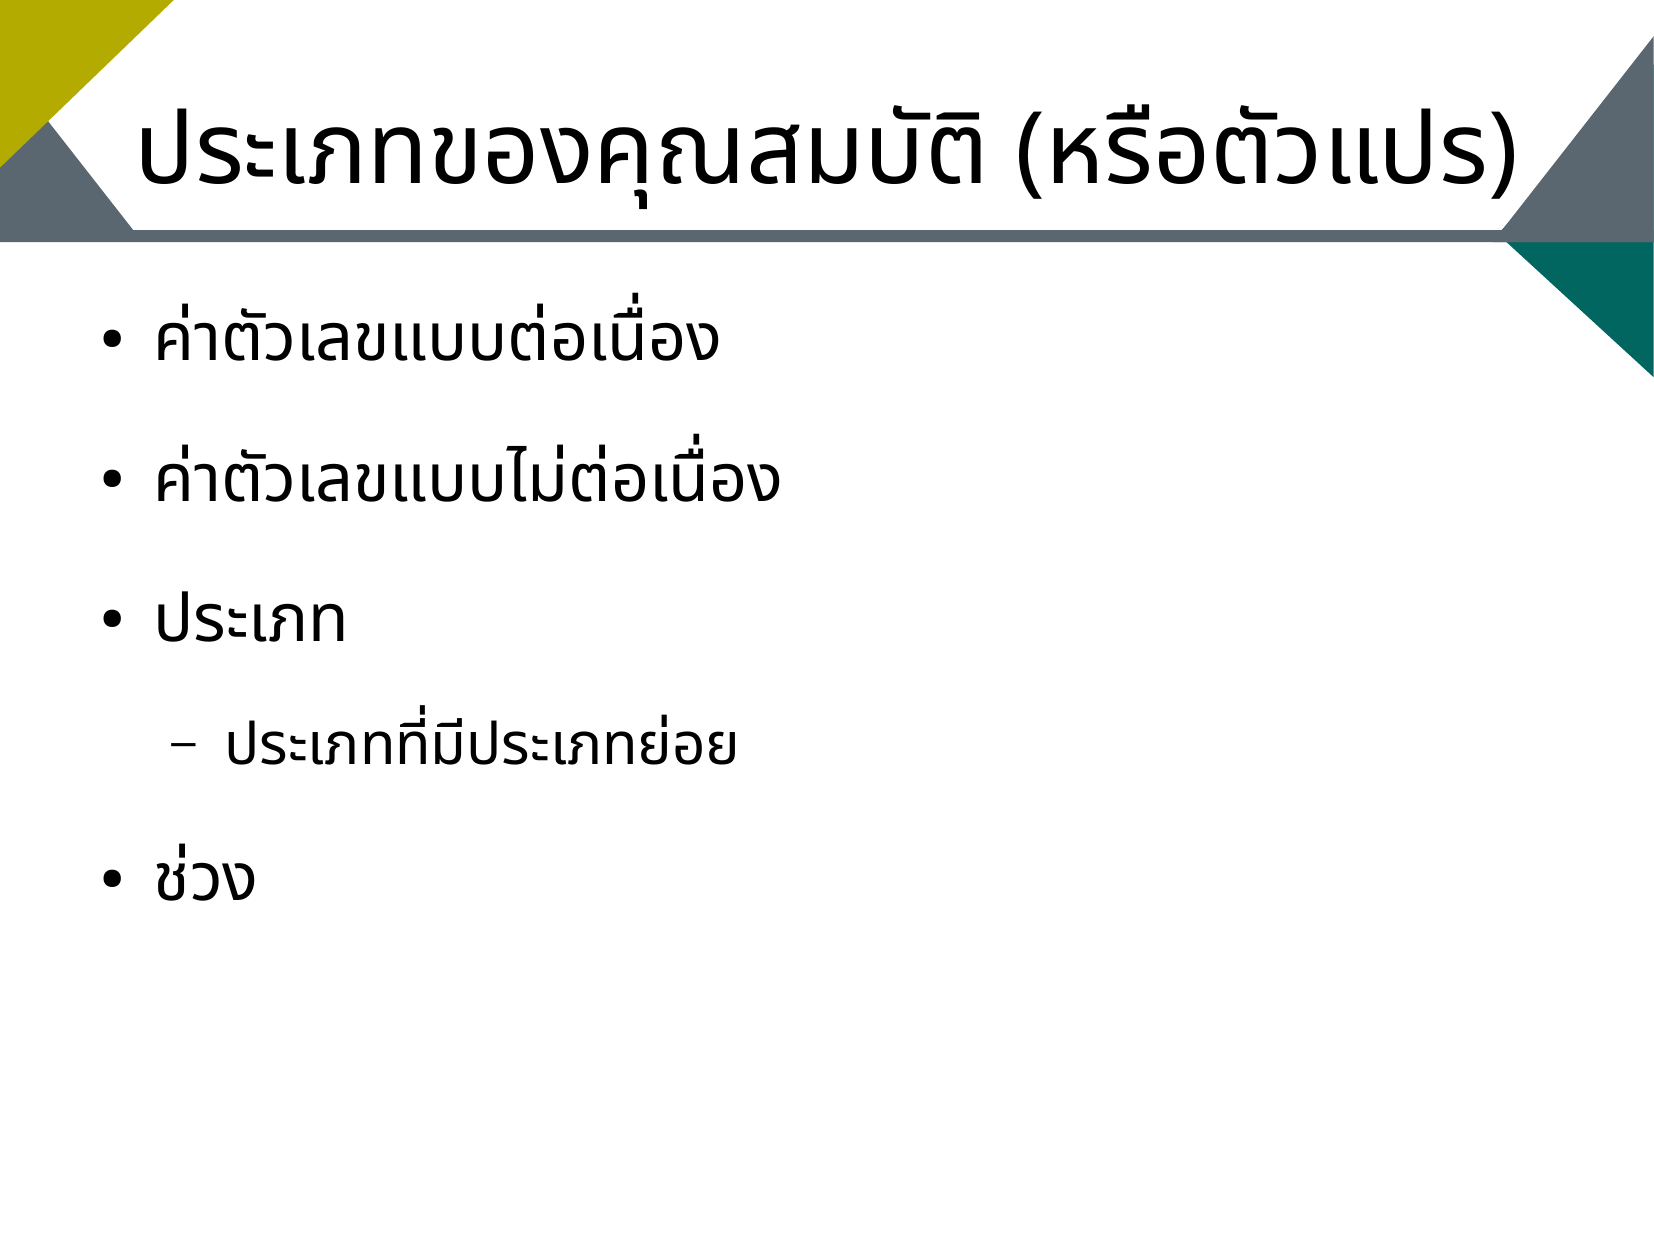

# ประเภทของคุณสมบัติ (หรือตัวแปร)
ค่าตัวเลขแบบต่อเนื่อง
ค่าตัวเลขแบบไม่ต่อเนื่อง
ประเภท
ประเภทที่มีประเภทย่อย
ช่วง